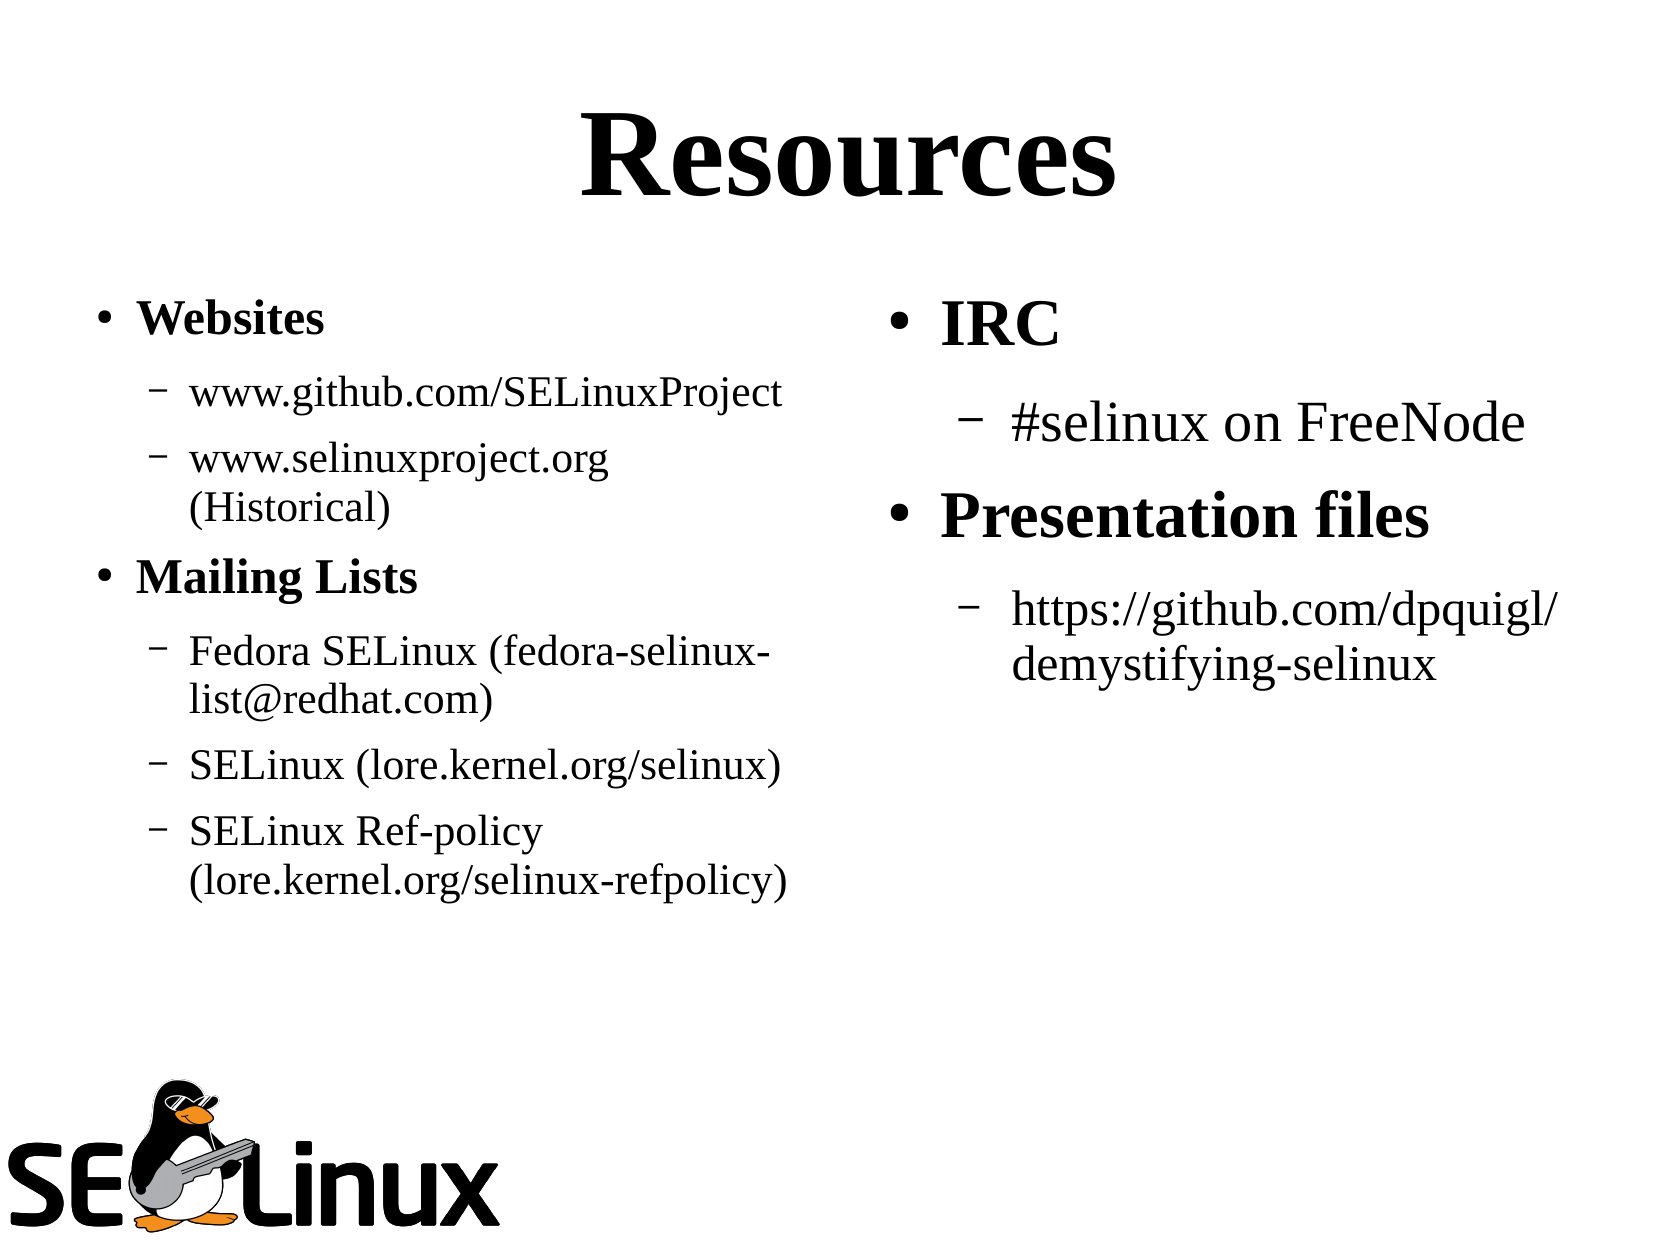

# Resources
IRC
#selinux on FreeNode
Presentation files
https://github.com/dpquigl/demystifying-selinux
Websites
www.github.com/SELinuxProject
www.selinuxproject.org (Historical)
Mailing Lists
Fedora SELinux (fedora-selinux-list@redhat.com)
SELinux (lore.kernel.org/selinux)
SELinux Ref-policy (lore.kernel.org/selinux-refpolicy)